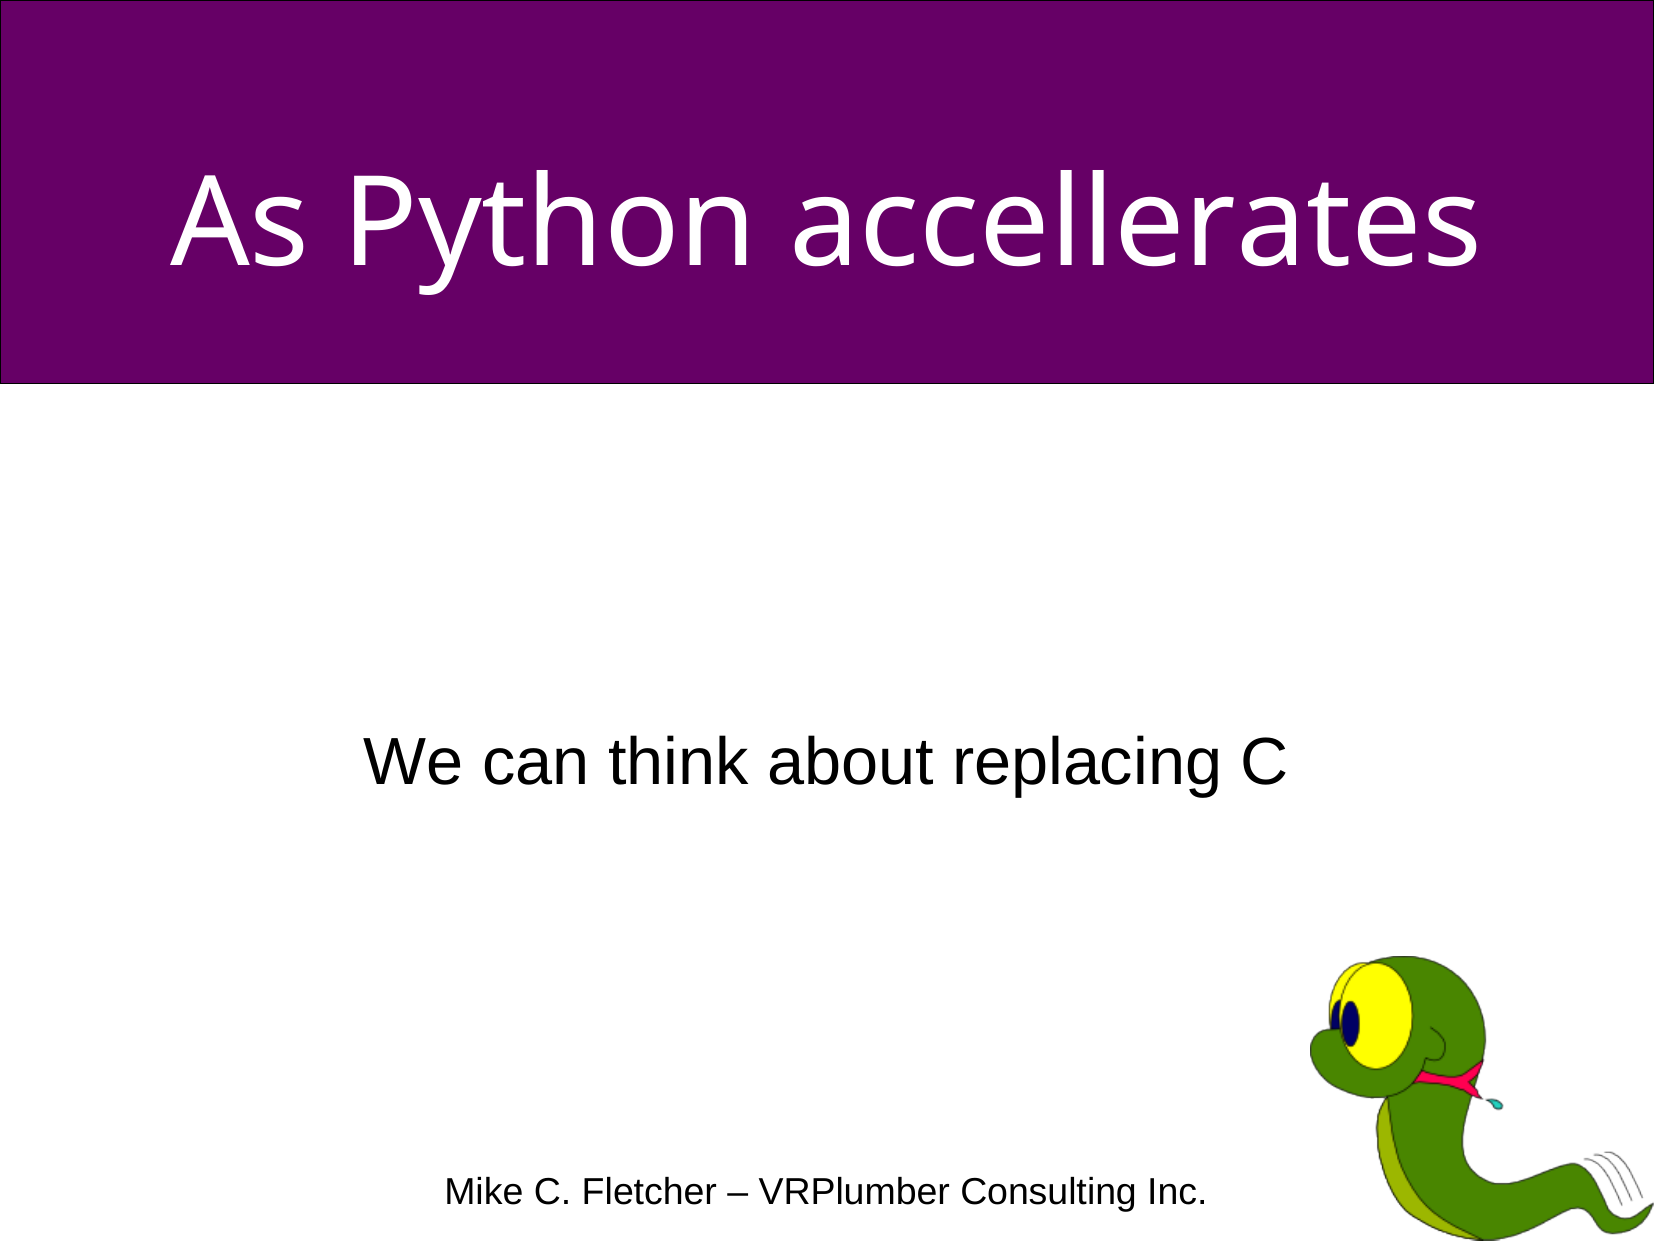

# As Python accellerates
We can think about replacing C